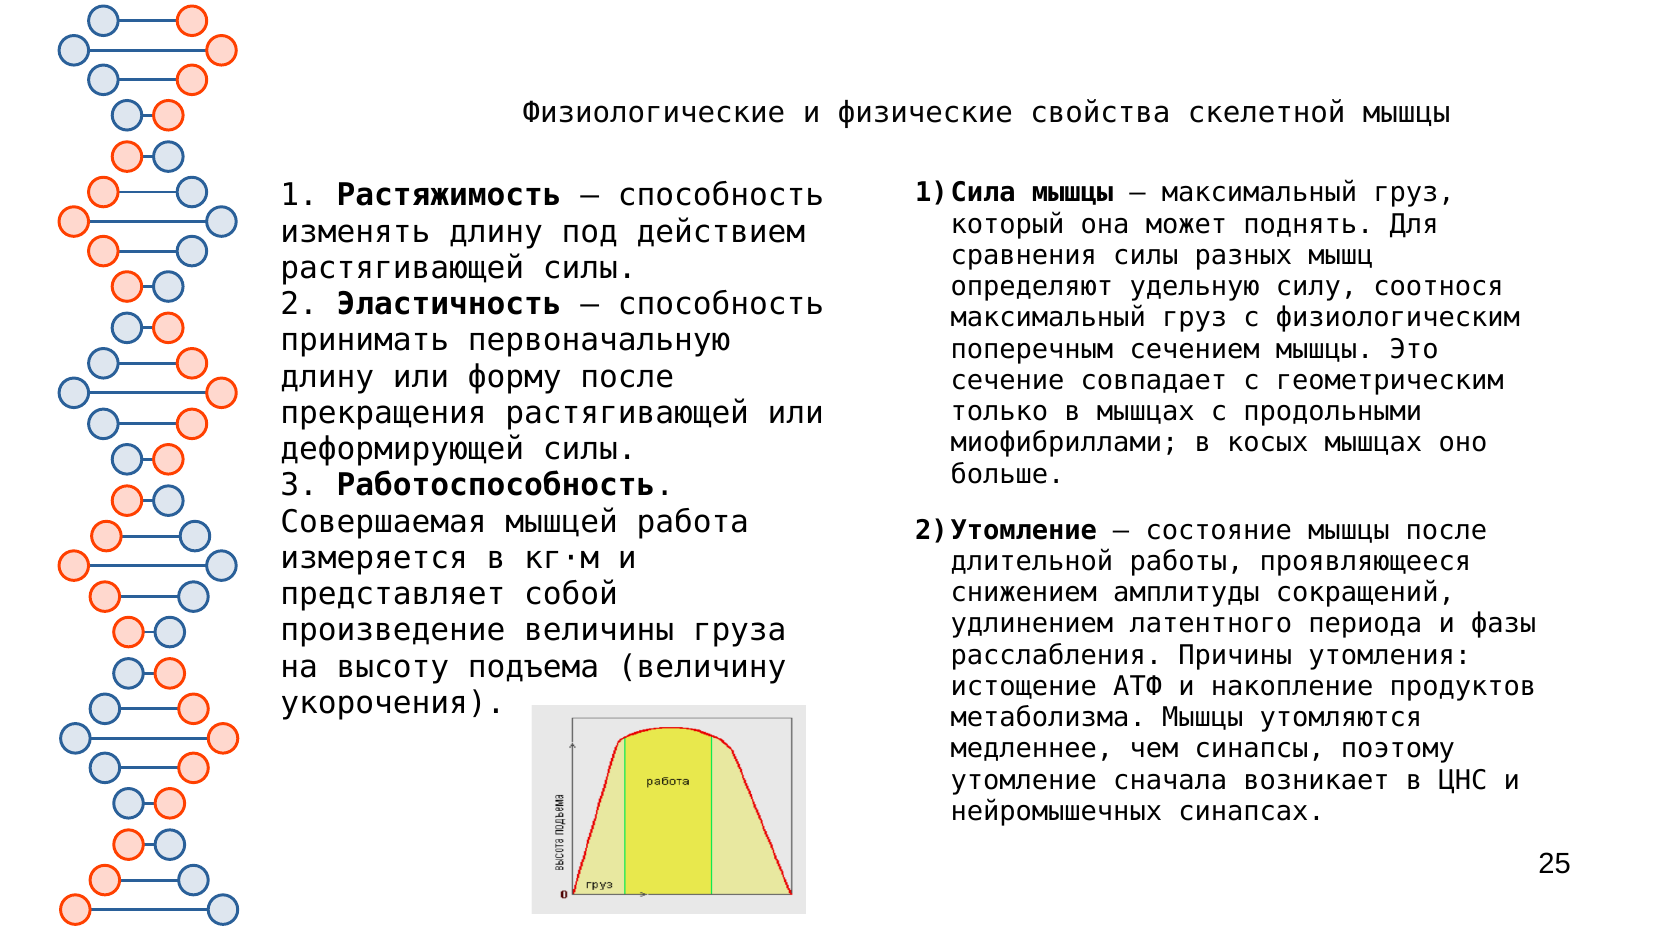

# Физиологические и физические свойства скелетной мышцы
1. Растяжимость – способность изменять длину под действием растягивающей силы.
2. Эластичность – способность принимать первоначальную длину или форму после
прекращения растягивающей или деформирующей силы.
3. Работоспособность. Совершаемая мышцей работа измеряется в кг·м и
представляет собой произведение величины груза на высоту подъема (величину
укорочения).
Сила мышцы – максимальный груз, который она может поднять. Для сравнения силы разных мышц определяют удельную силу, соотнося максимальный груз с физиологическим поперечным сечением мышцы. Это сечение совпадает с геометрическим только в мышцах с продольными миофибриллами; в косых мышцах оно больше.
Утомление – состояние мышцы после длительной работы, проявляющееся снижением амплитуды сокращений, удлинением латентного периода и фазы расслабления. Причины утомления: истощение АТФ и накопление продуктов метаболизма. Мышцы утомляются медленнее, чем синапсы, поэтому утомление сначала возникает в ЦНС и нейромышечных синапсах.
25